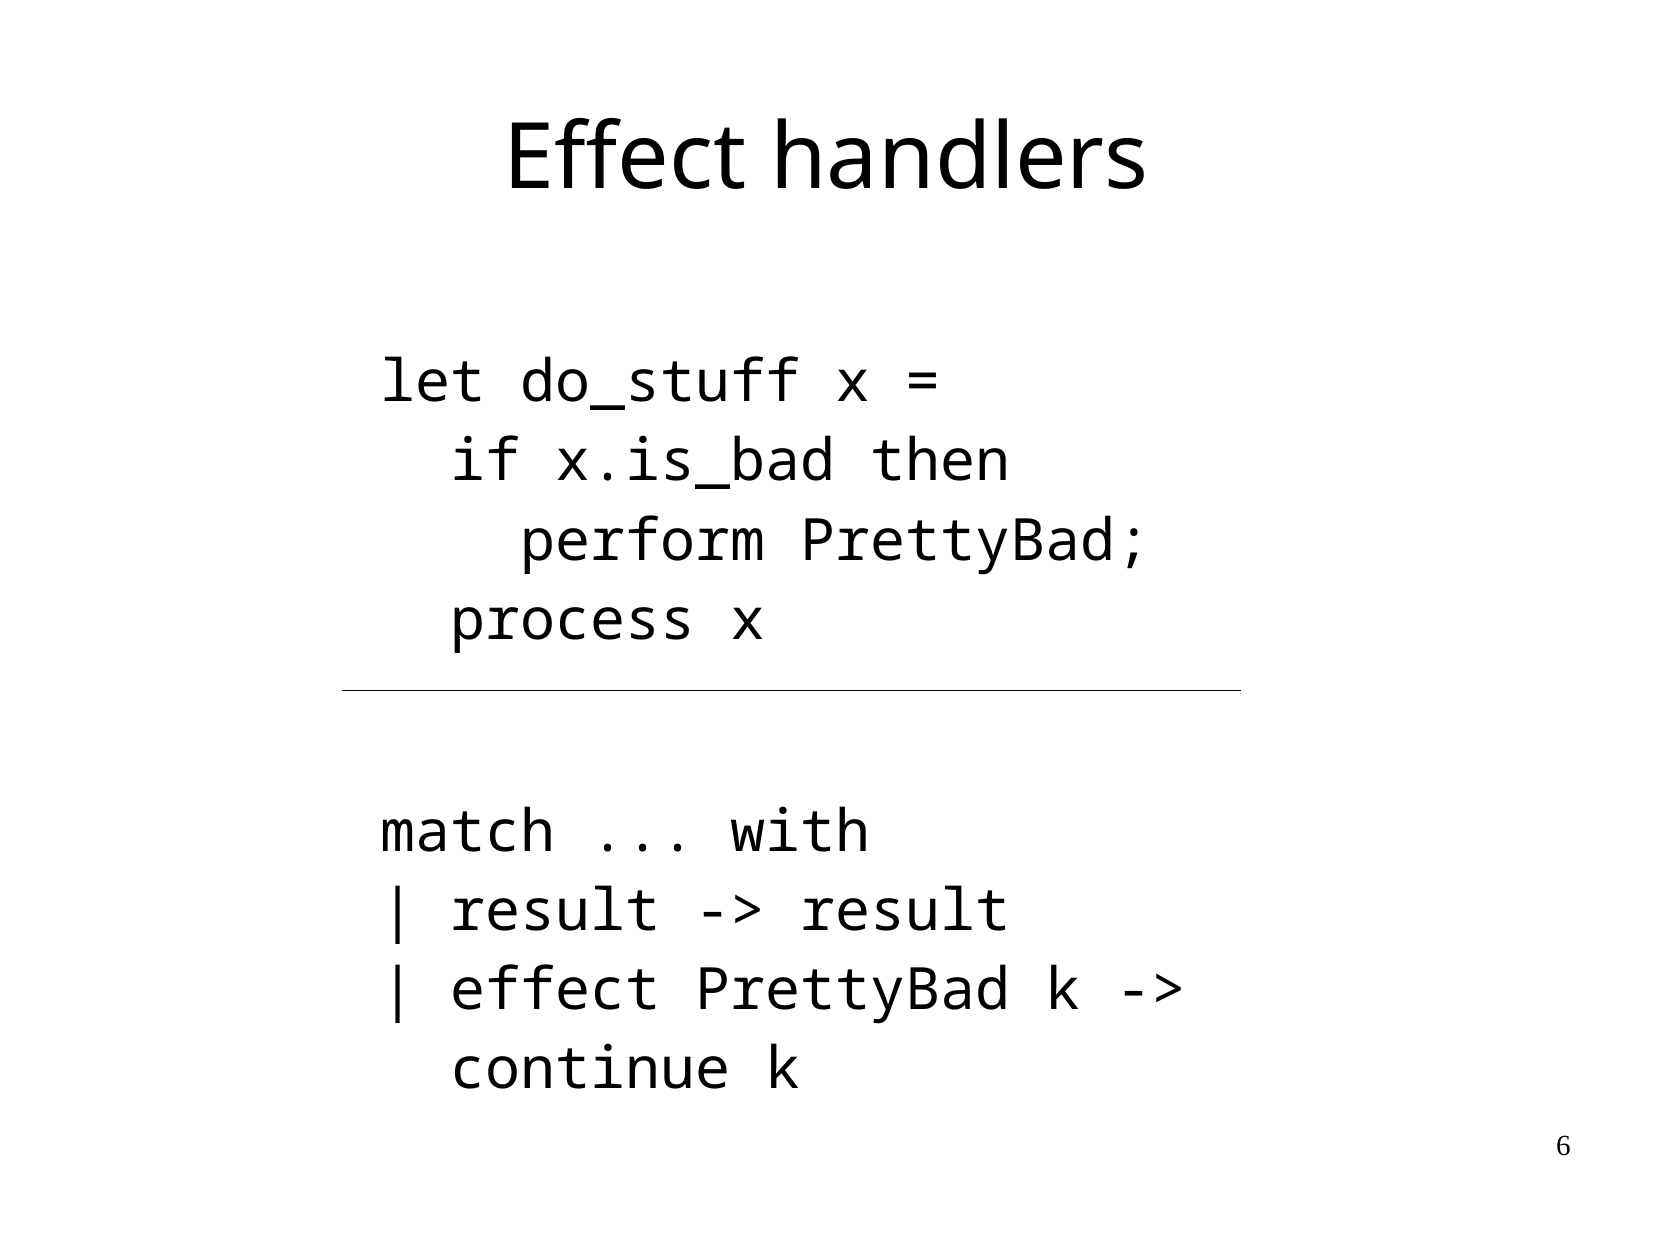

# Effect handlers
let do_stuff x =
 if x.is_bad then
 perform PrettyBad;
 process x
match ... with
| result -> result
| effect PrettyBad k ->
 continue k
6